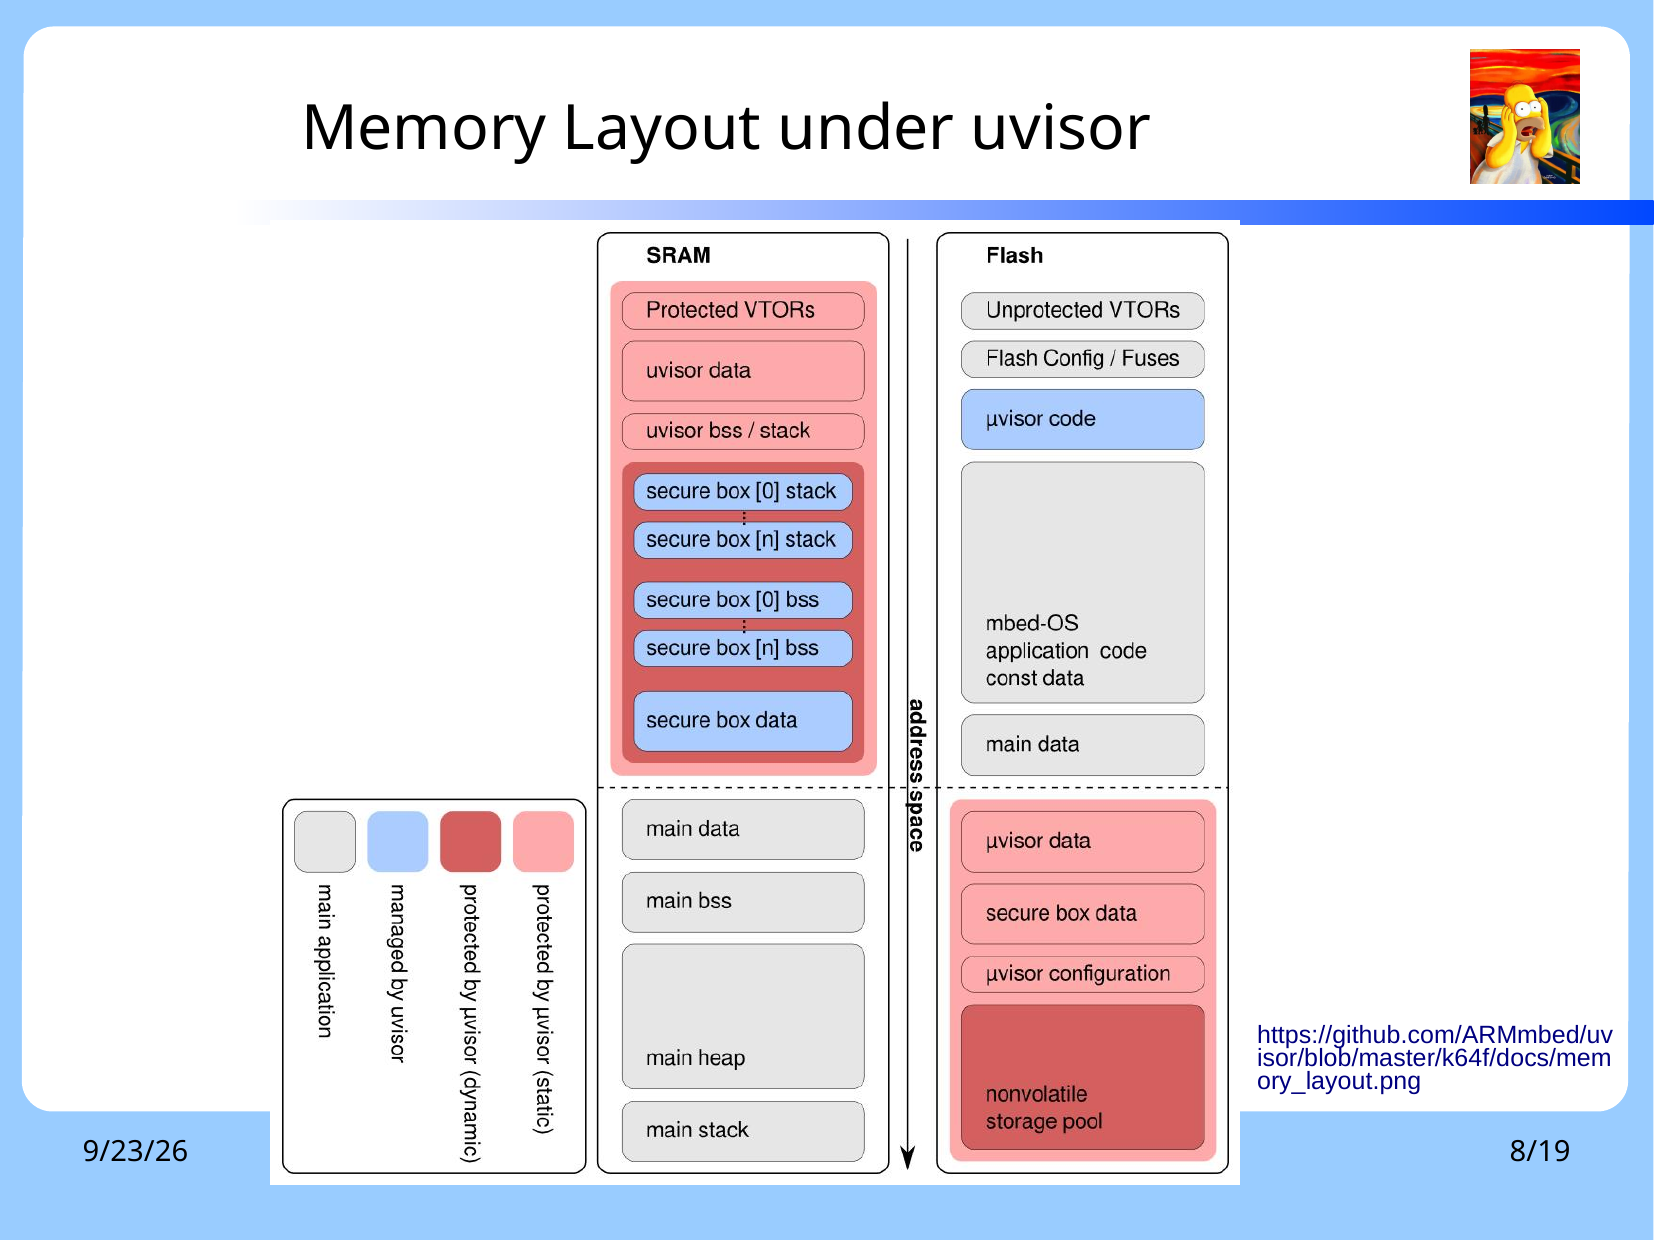

# Memory Layout under uvisor
https://github.com/ARMmbed/uvisor/blob/master/k64f/docs/memory_layout.png
8